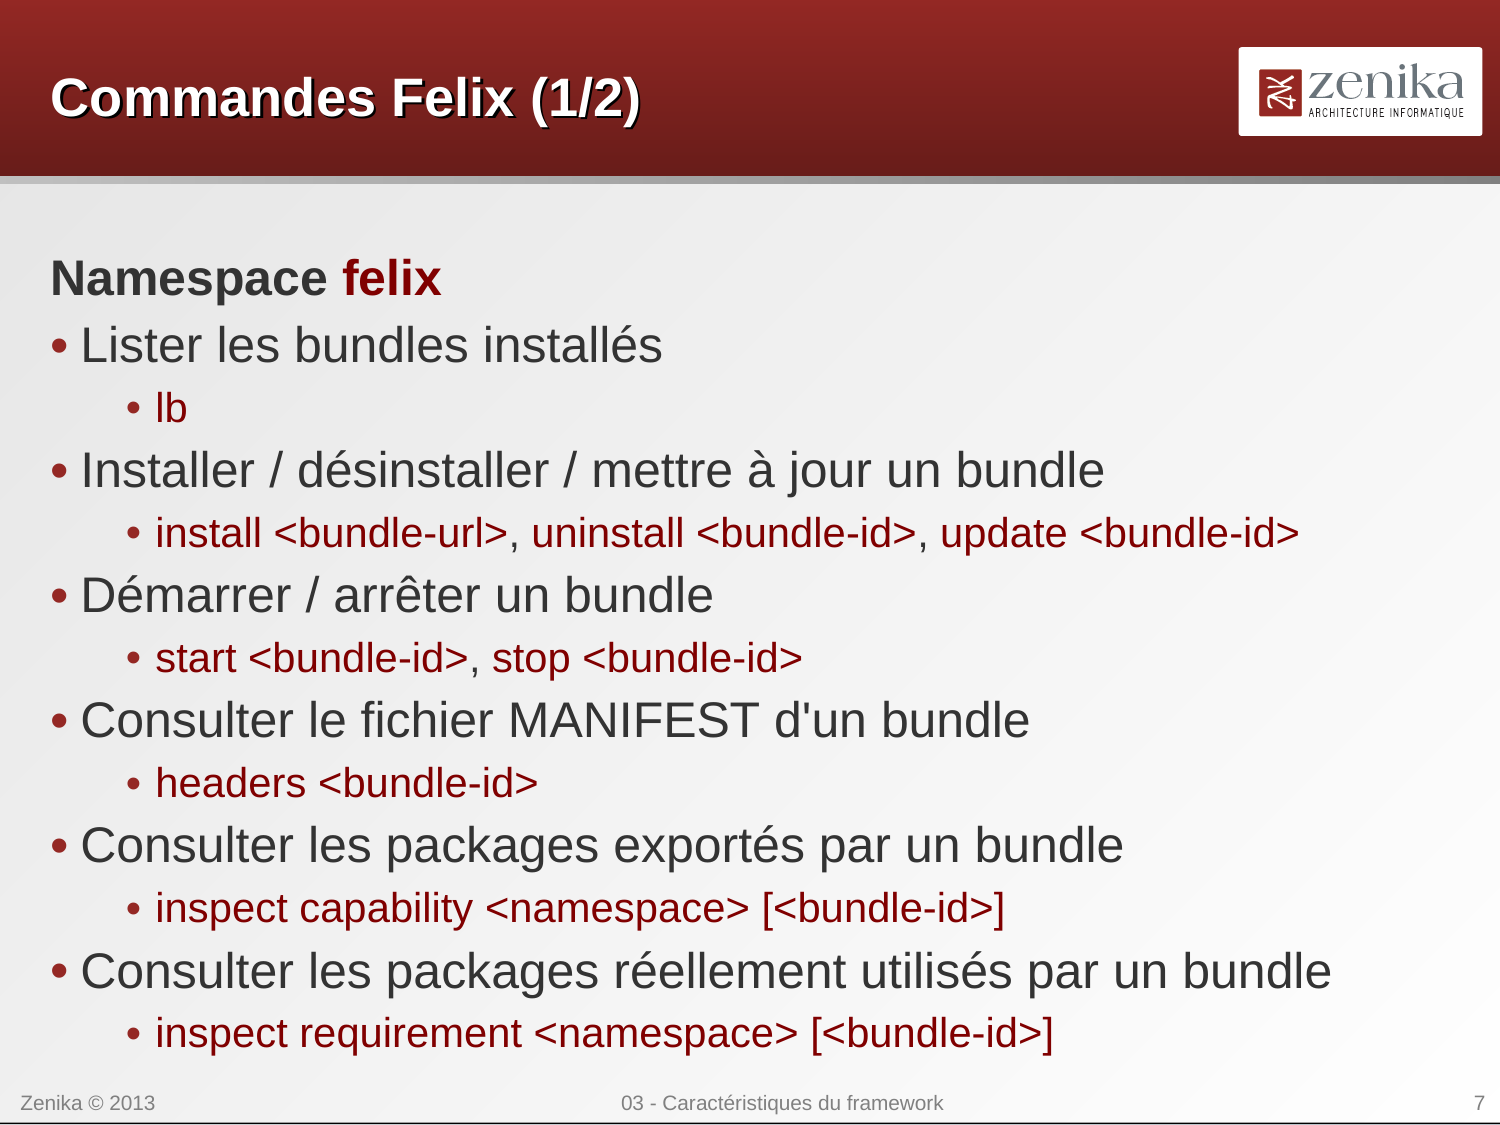

# Commandes Felix (1/2)
Namespace felix
Lister les bundles installés
lb
Installer / désinstaller / mettre à jour un bundle
install <bundle-url>, uninstall <bundle-id>, update <bundle-id>
Démarrer / arrêter un bundle
start <bundle-id>, stop <bundle-id>
Consulter le fichier MANIFEST d'un bundle
headers <bundle-id>
Consulter les packages exportés par un bundle
inspect capability <namespace> [<bundle-id>]
Consulter les packages réellement utilisés par un bundle
inspect requirement <namespace> [<bundle-id>]